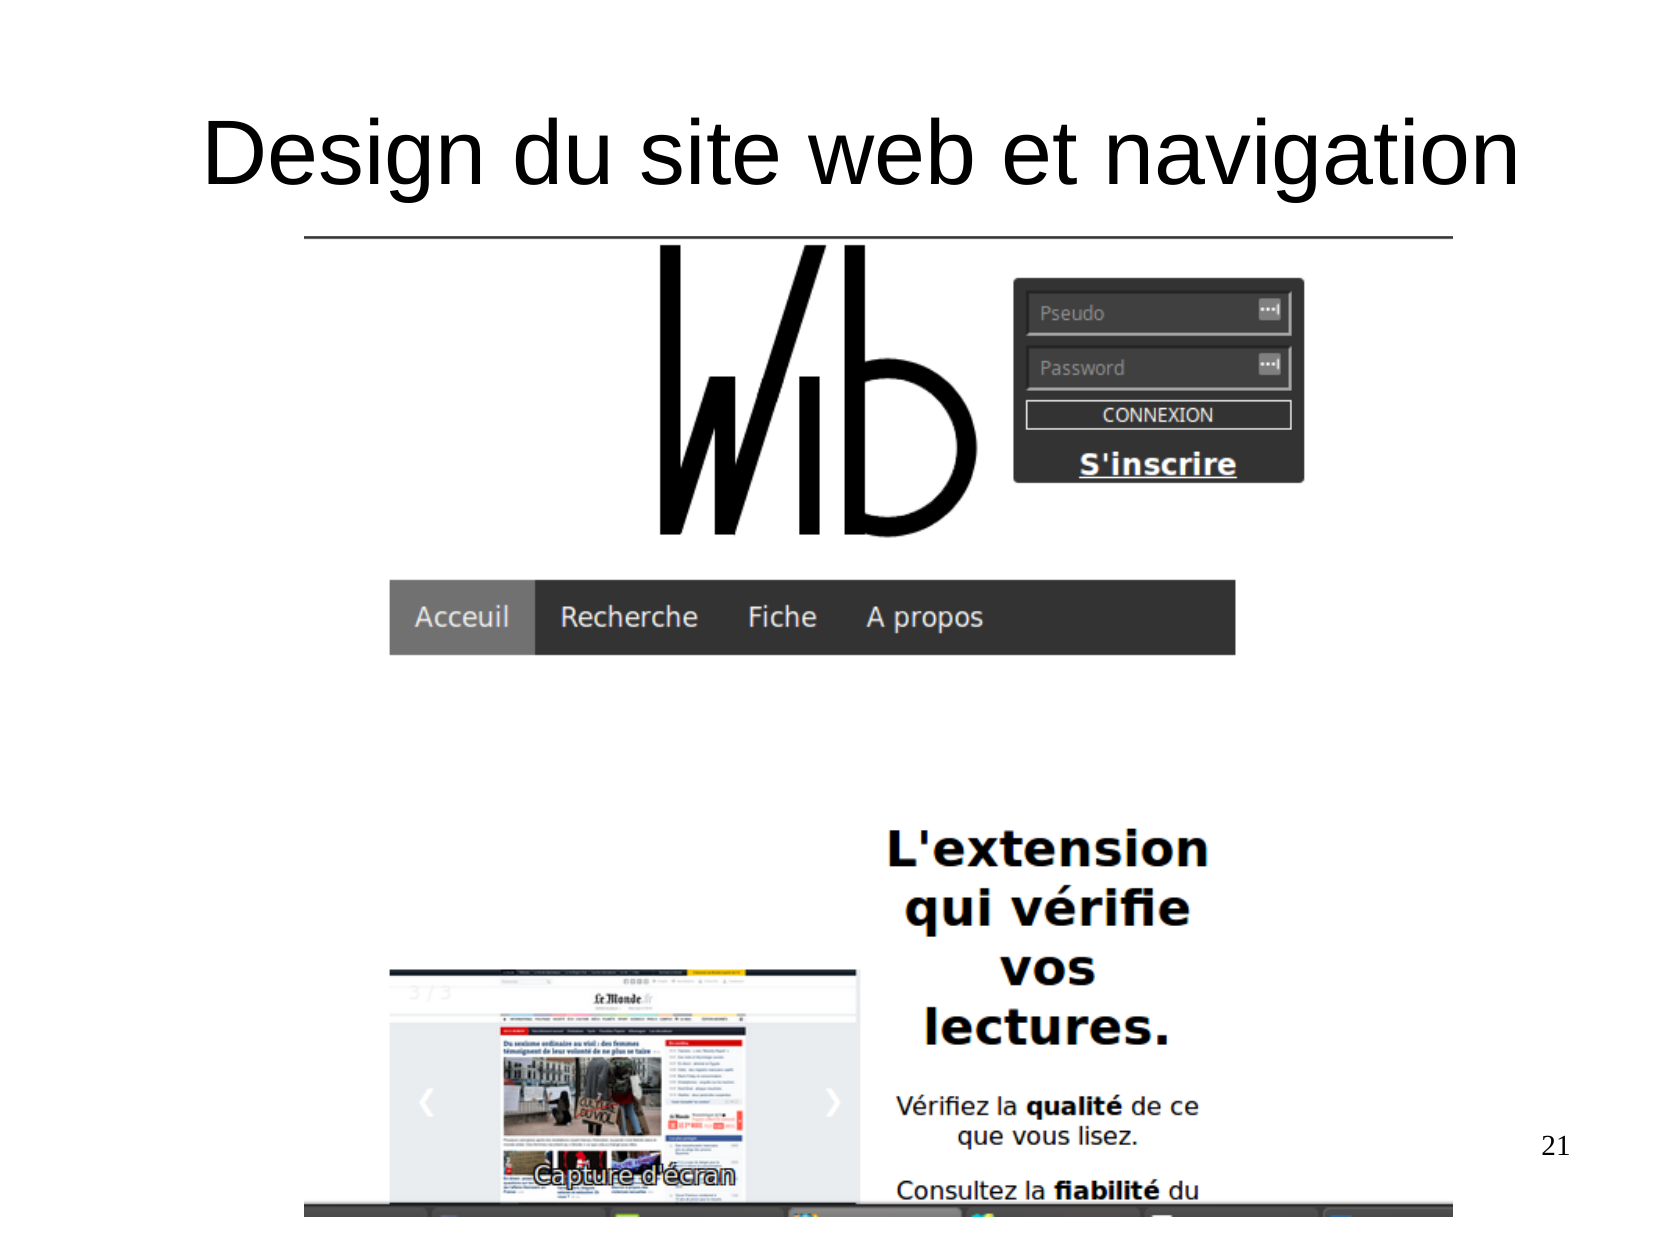

# Design du site web et navigation
21